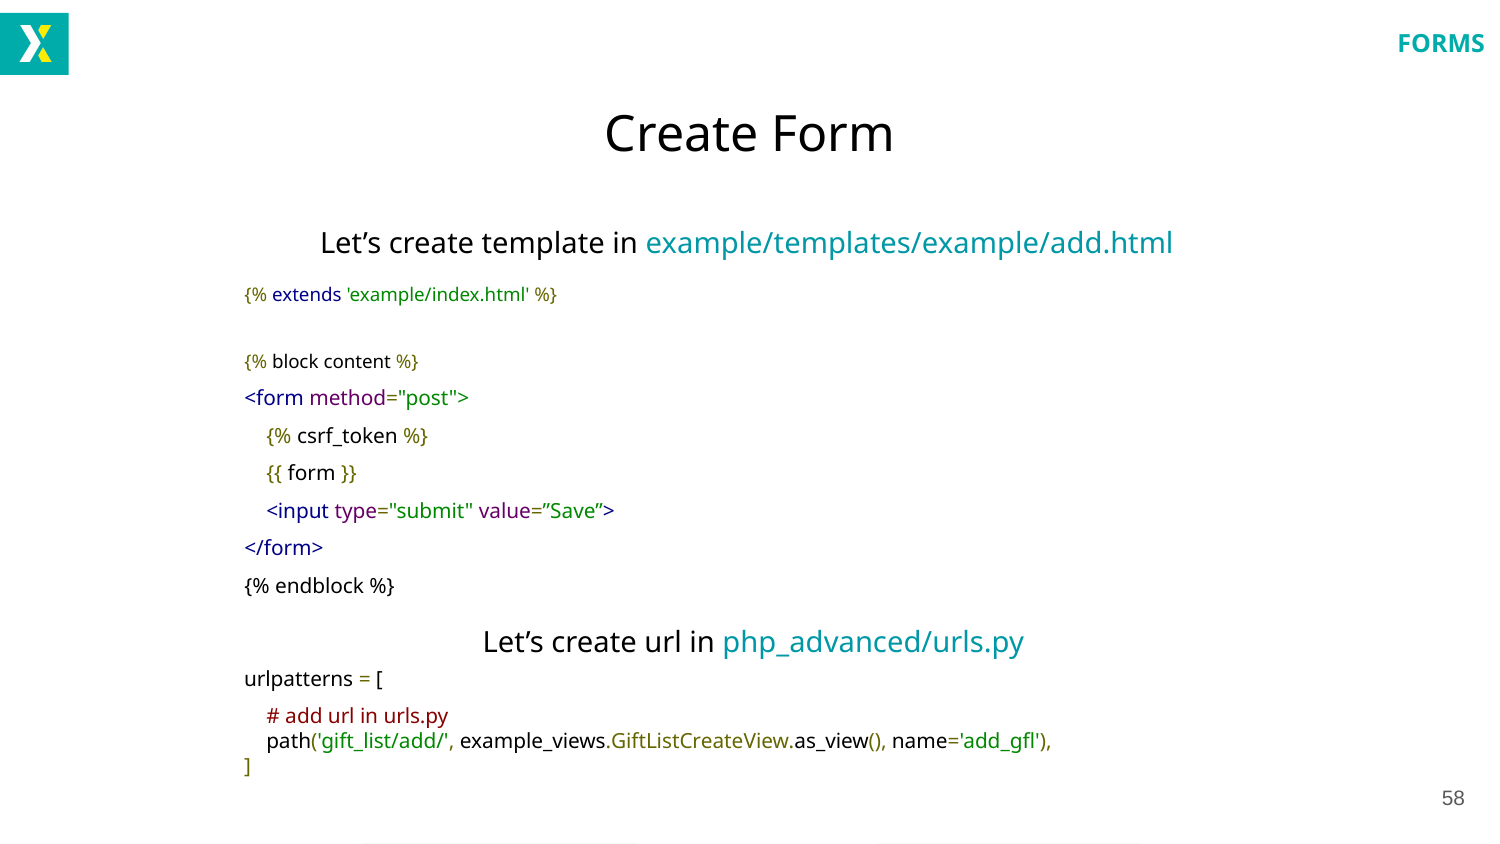

Create Form
Let’s create template in example/templates/example/add.html
{% extends 'example/index.html' %}
{% block content %}
<form method="post">
 {% csrf_token %}
 {{ form }}
 <input type="submit" value=”Save”>
</form>
{% endblock %}
Let’s create url in php_advanced/urls.py
urlpatterns = [
 # add url in urls.py
 path('gift_list/add/', example_views.GiftListCreateView.as_view(), name='add_gfl'),
]